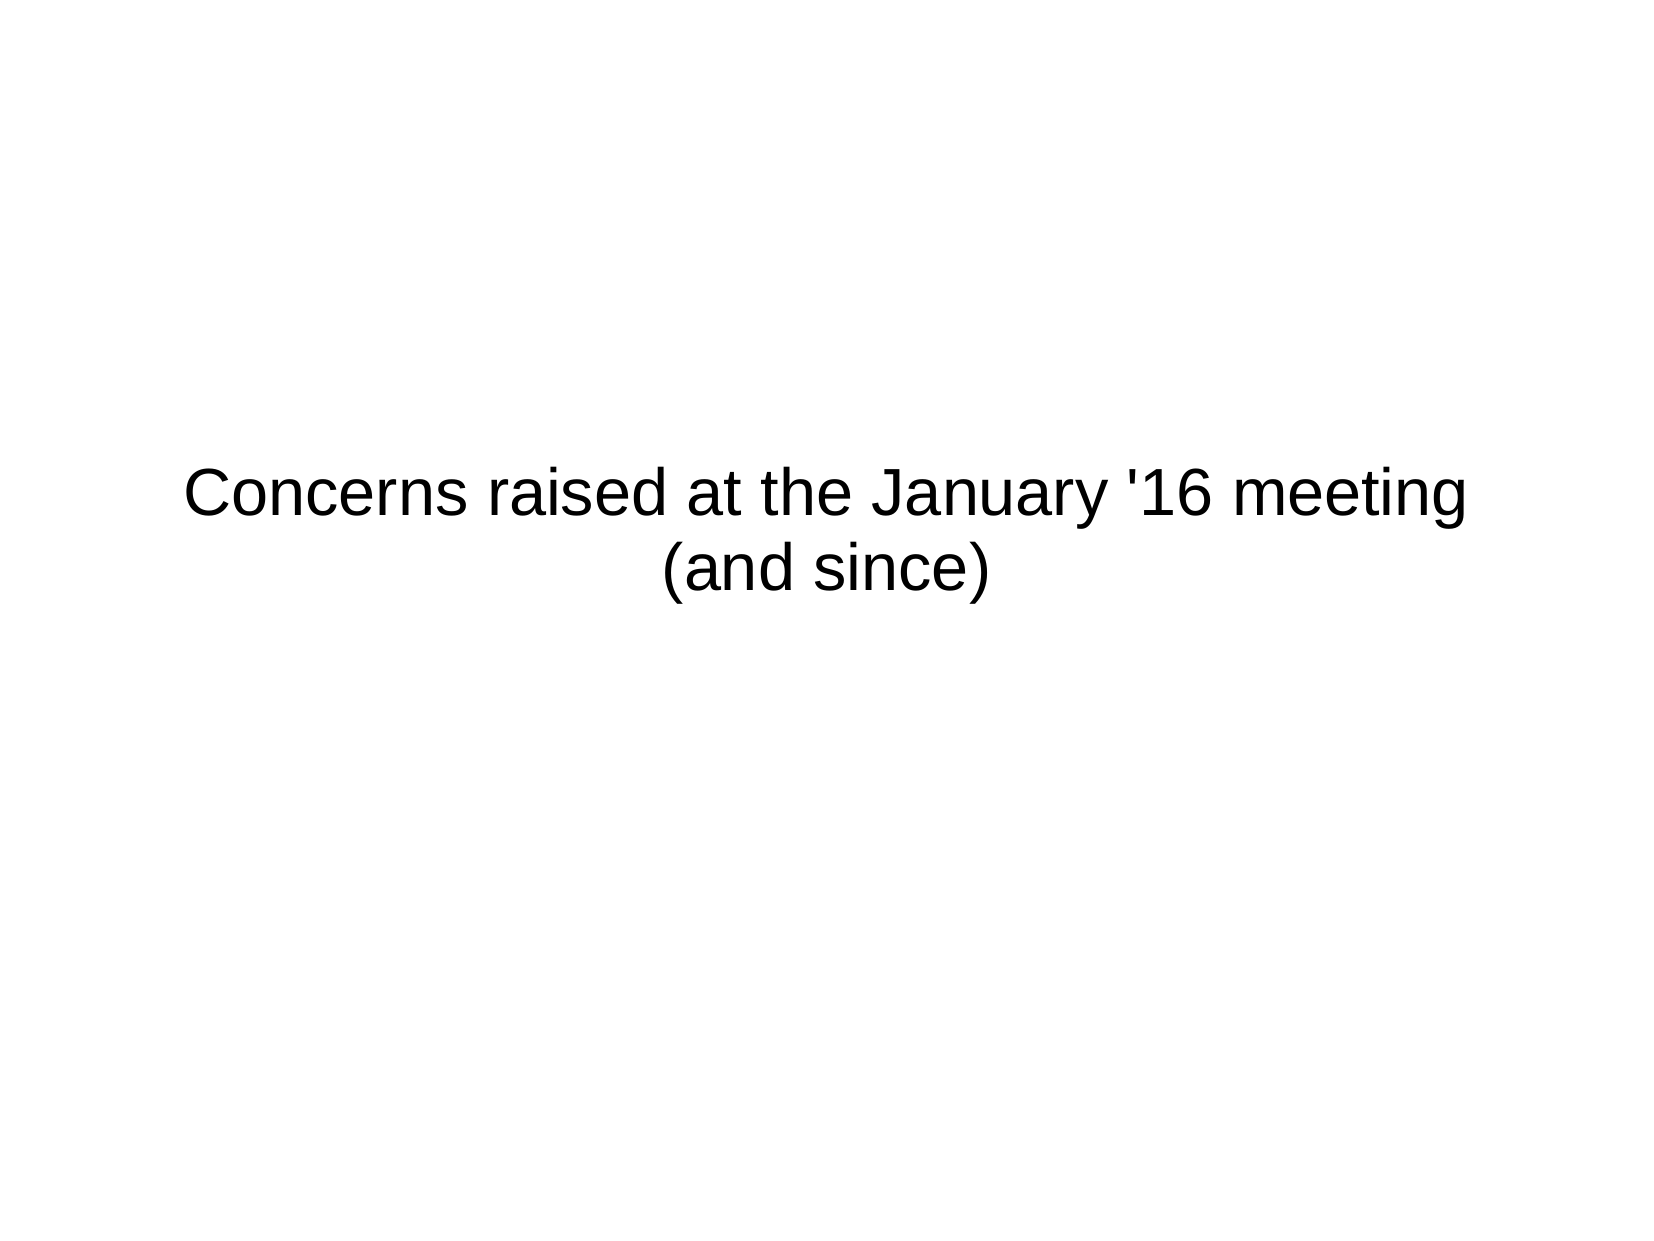

# Concerns raised at the January '16 meeting
(and since)